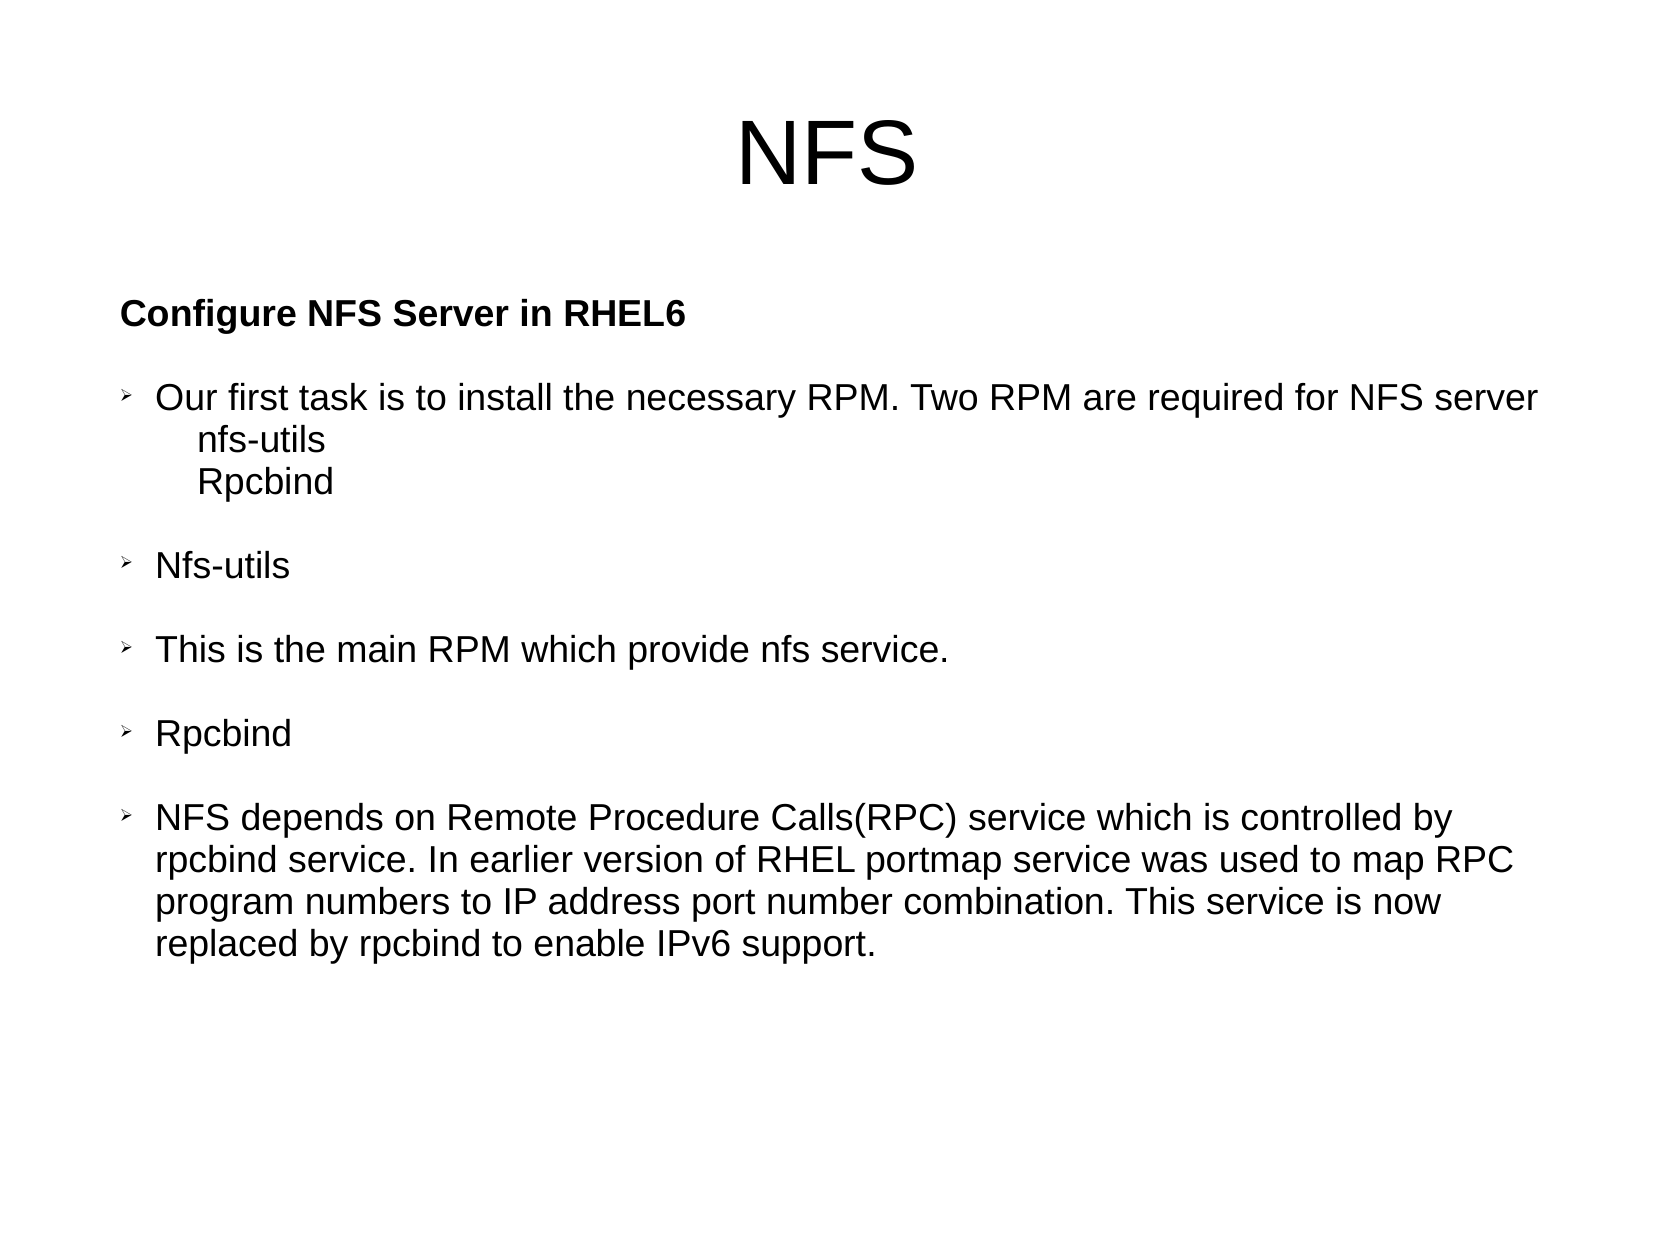

# NFS
Configure NFS Server in RHEL6
Our first task is to install the necessary RPM. Two RPM are required for NFS server
 nfs-utils
 Rpcbind
Nfs-utils
This is the main RPM which provide nfs service.
Rpcbind
NFS depends on Remote Procedure Calls(RPC) service which is controlled by rpcbind service. In earlier version of RHEL portmap service was used to map RPC program numbers to IP address port number combination. This service is now replaced by rpcbind to enable IPv6 support.